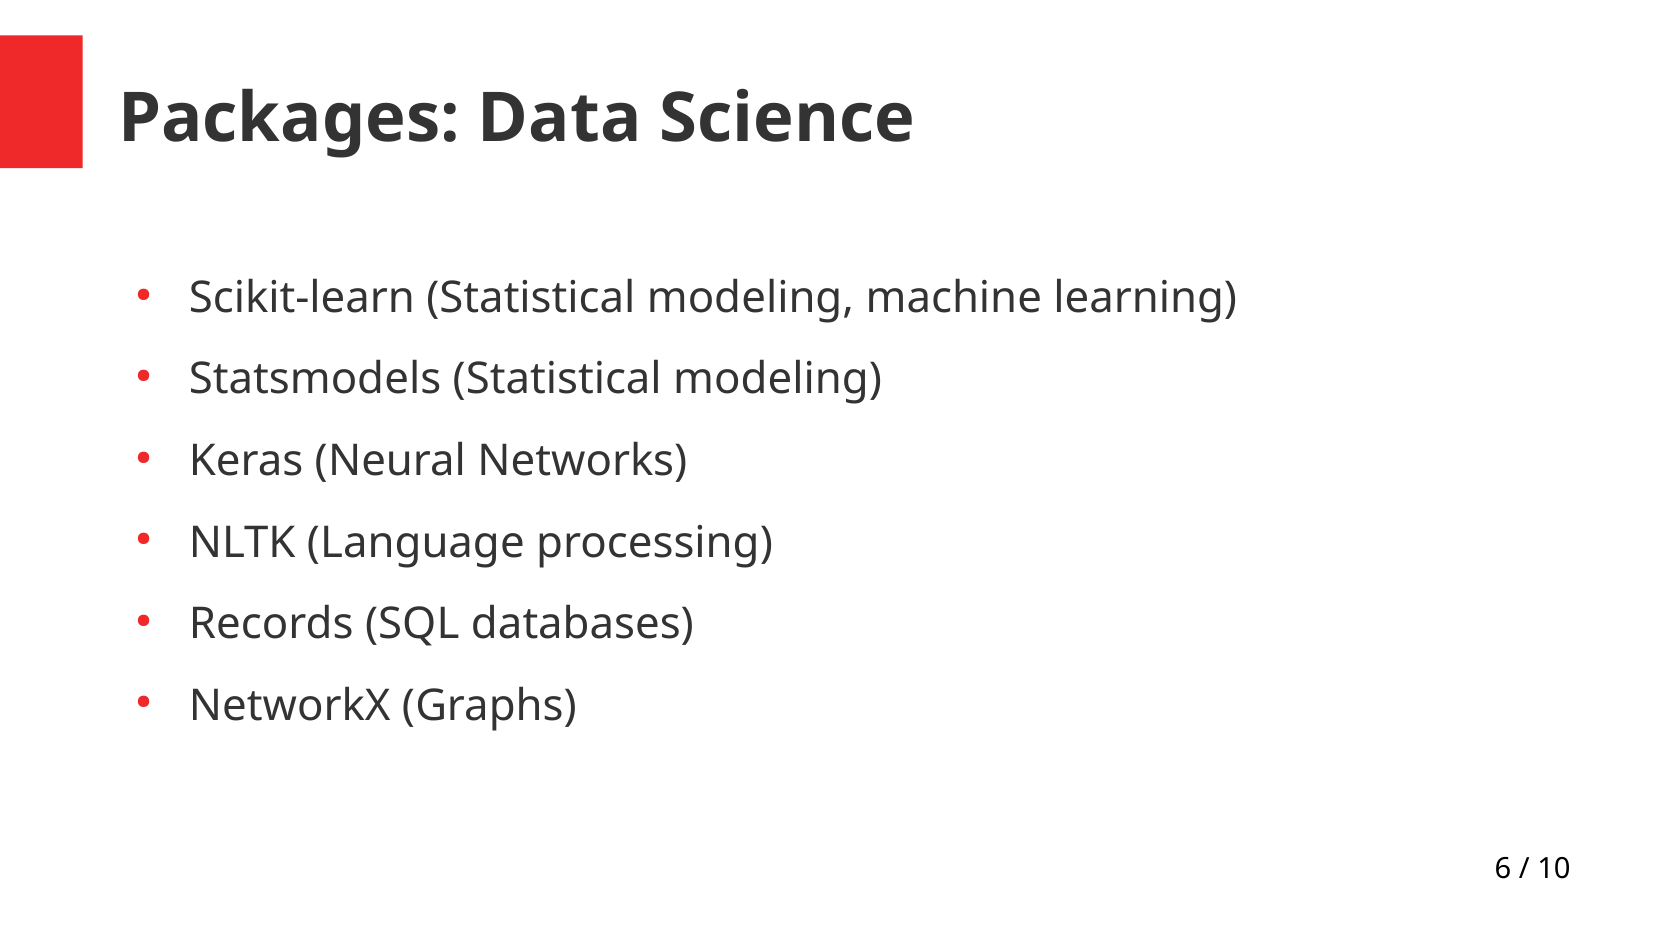

# Packages: Data Science
Scikit-learn (Statistical modeling, machine learning)
Statsmodels (Statistical modeling)
Keras (Neural Networks)
NLTK (Language processing)
Records (SQL databases)
NetworkX (Graphs)
6